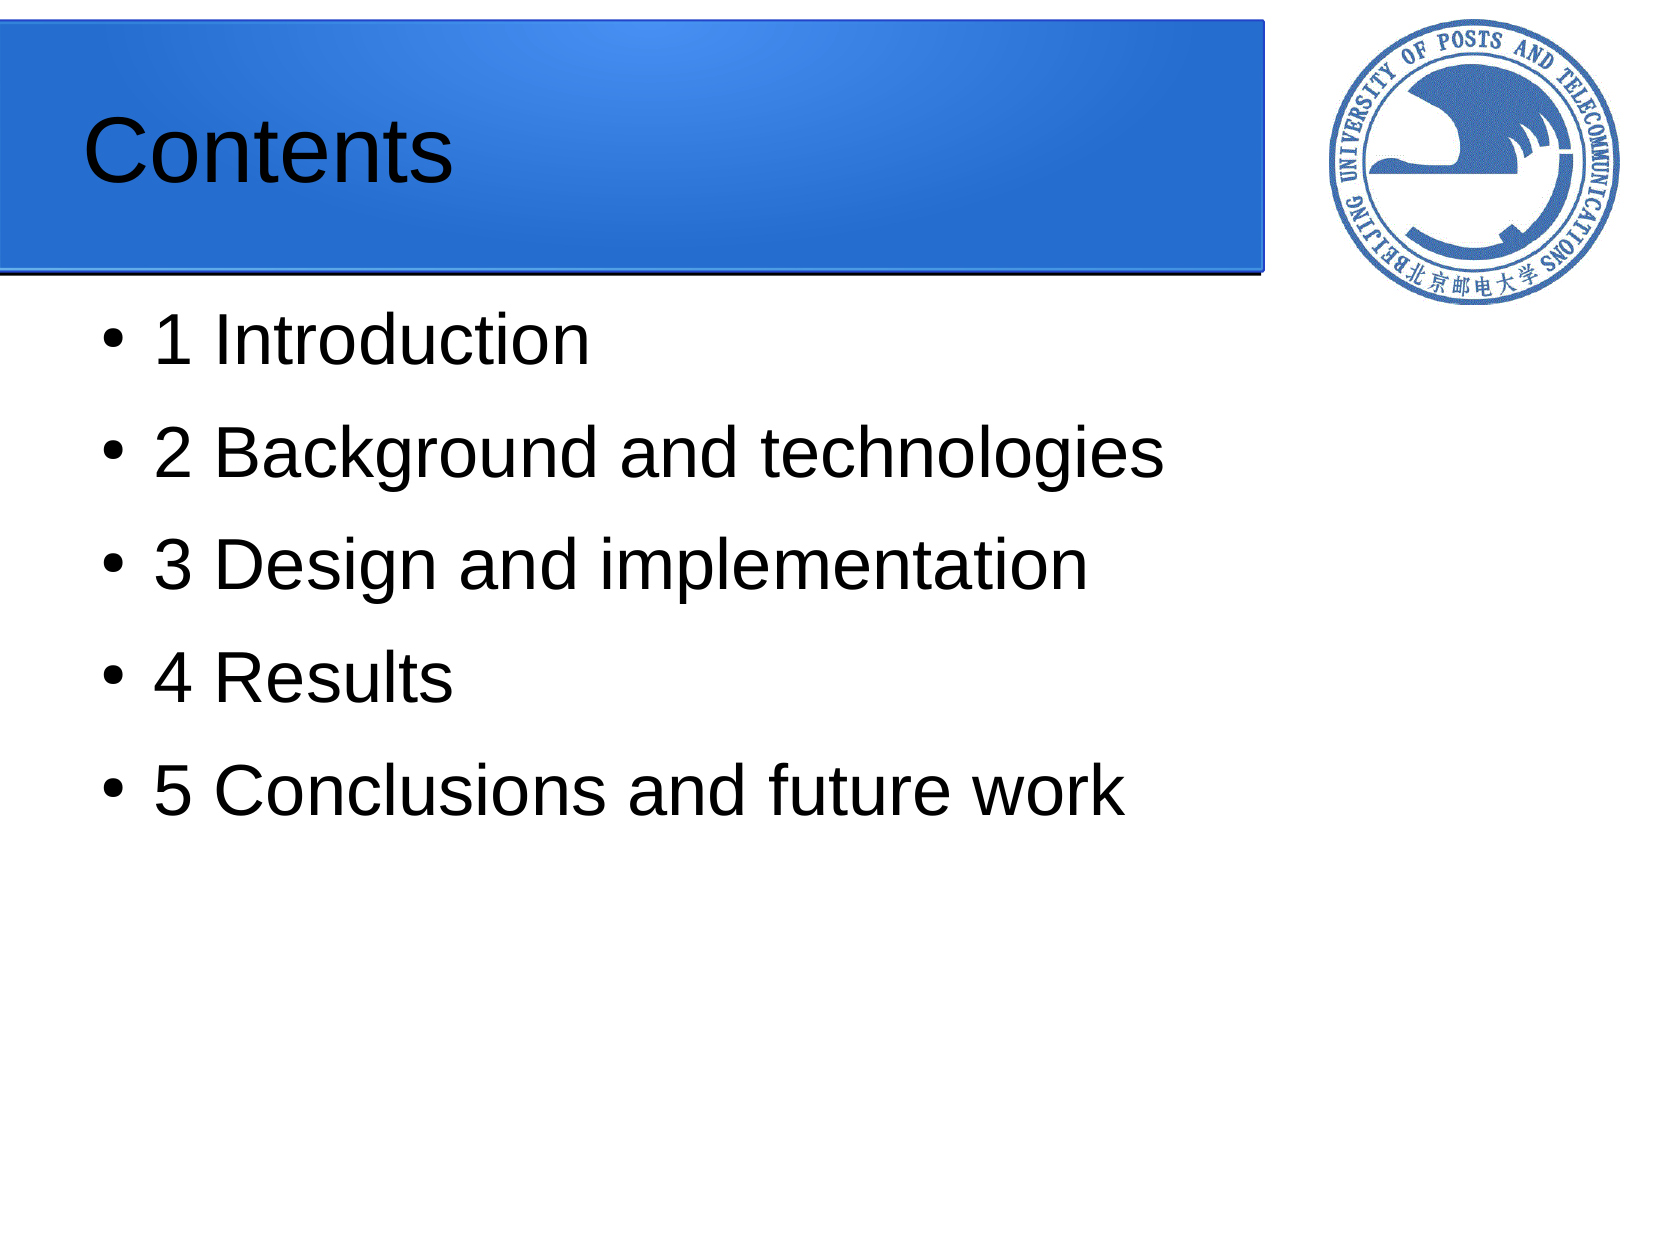

# Contents
1 Introduction
2 Background and technologies
3 Design and implementation
4 Results
5 Conclusions and future work